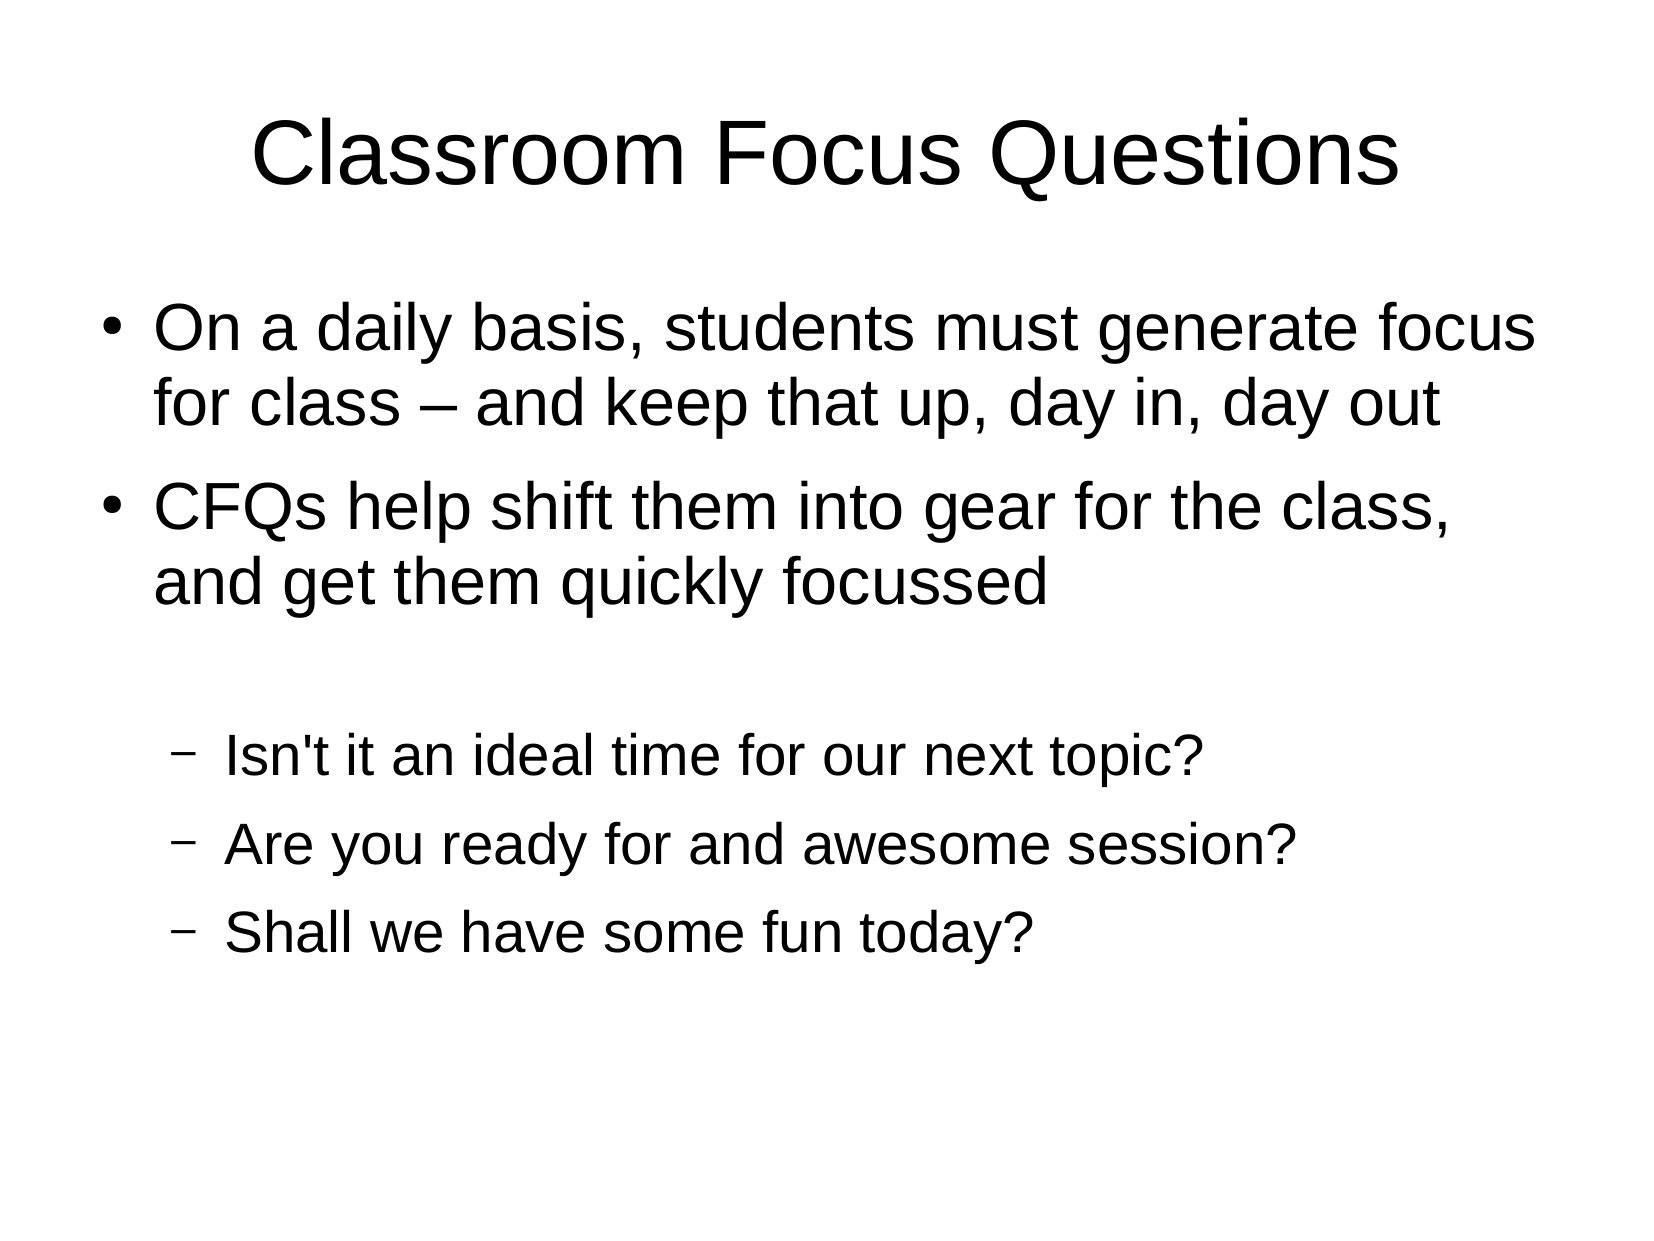

# Classroom Focus Questions
On a daily basis, students must generate focus for class – and keep that up, day in, day out
CFQs help shift them into gear for the class, and get them quickly focussed
Isn't it an ideal time for our next topic?
Are you ready for and awesome session?
Shall we have some fun today?